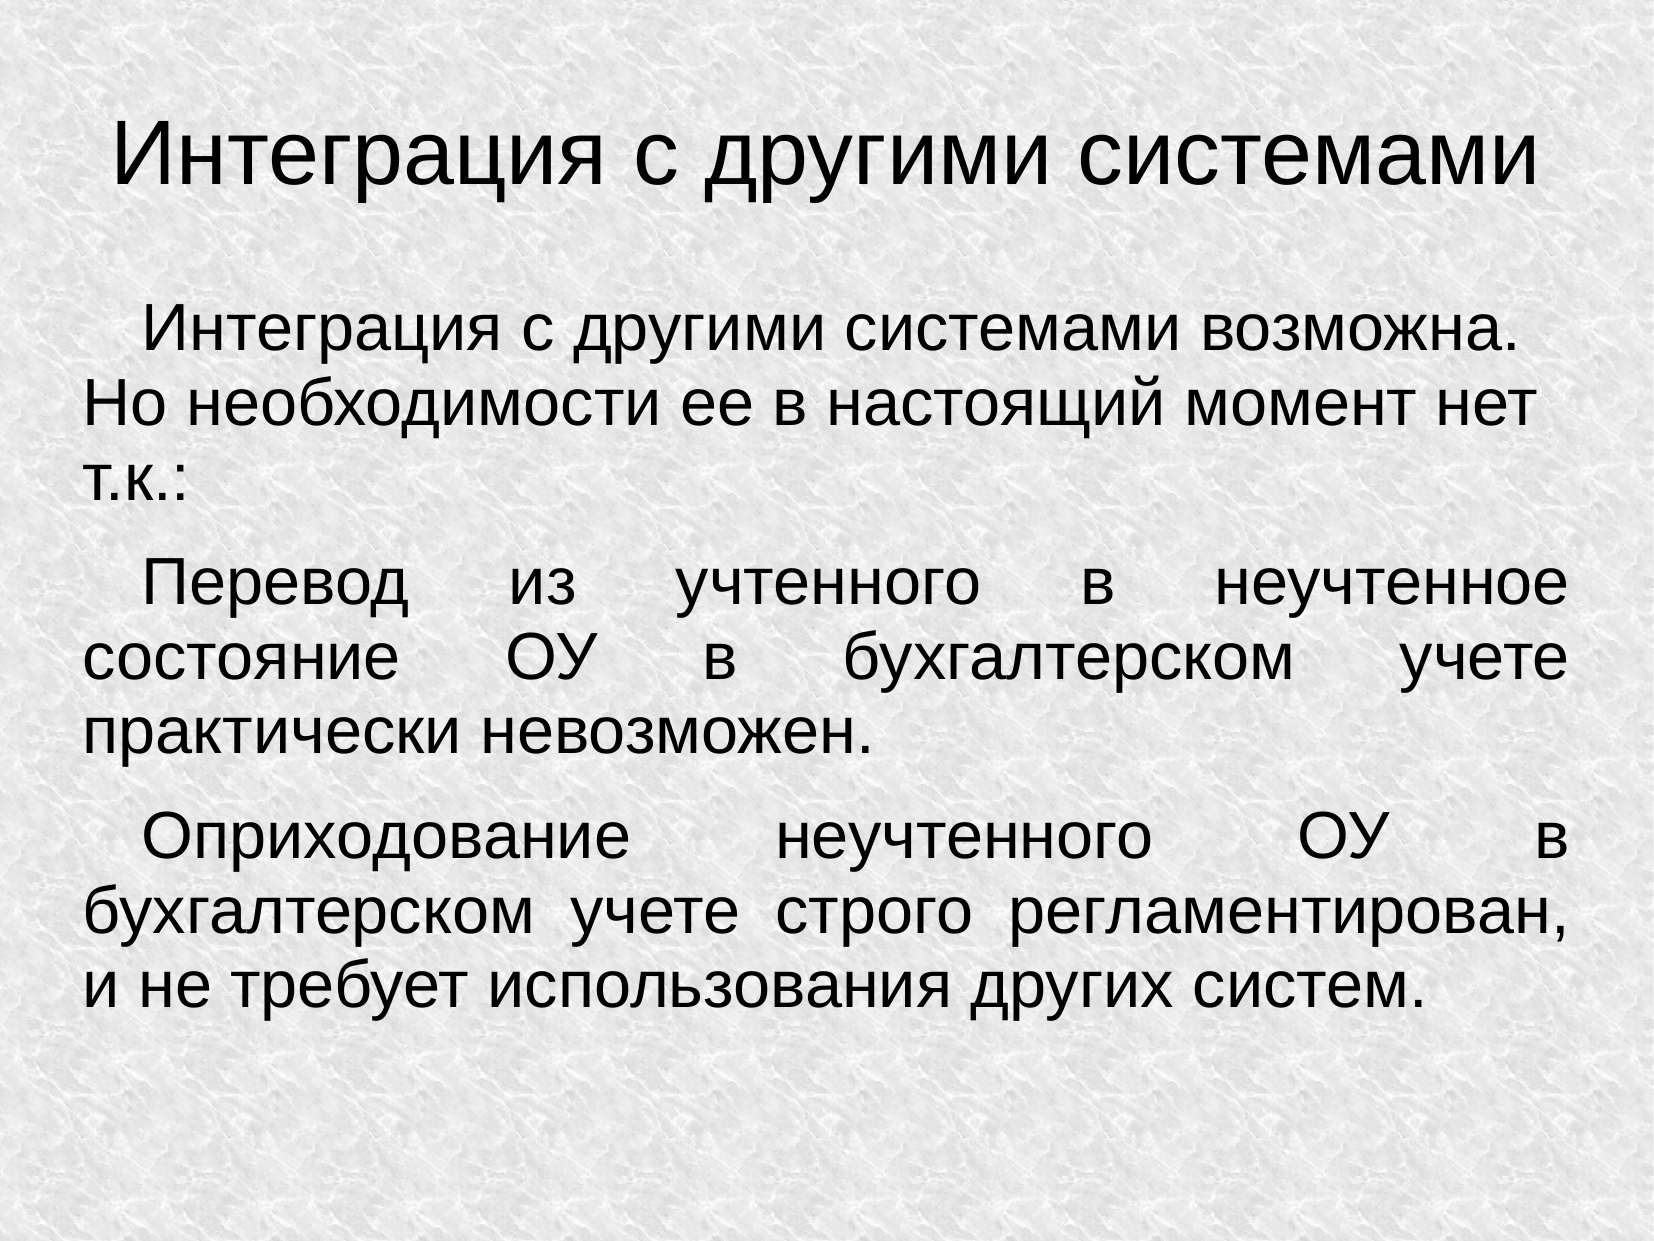

# Интеграция с другими системами
Интеграция с другими системами возможна. Но необходимости ее в настоящий момент нет т.к.:
Перевод из учтенного в неучтенное состояние ОУ в бухгалтерском учете практически невозможен.
Оприходование неучтенного ОУ в бухгалтерском учете строго регламентирован, и не требует использования других систем.